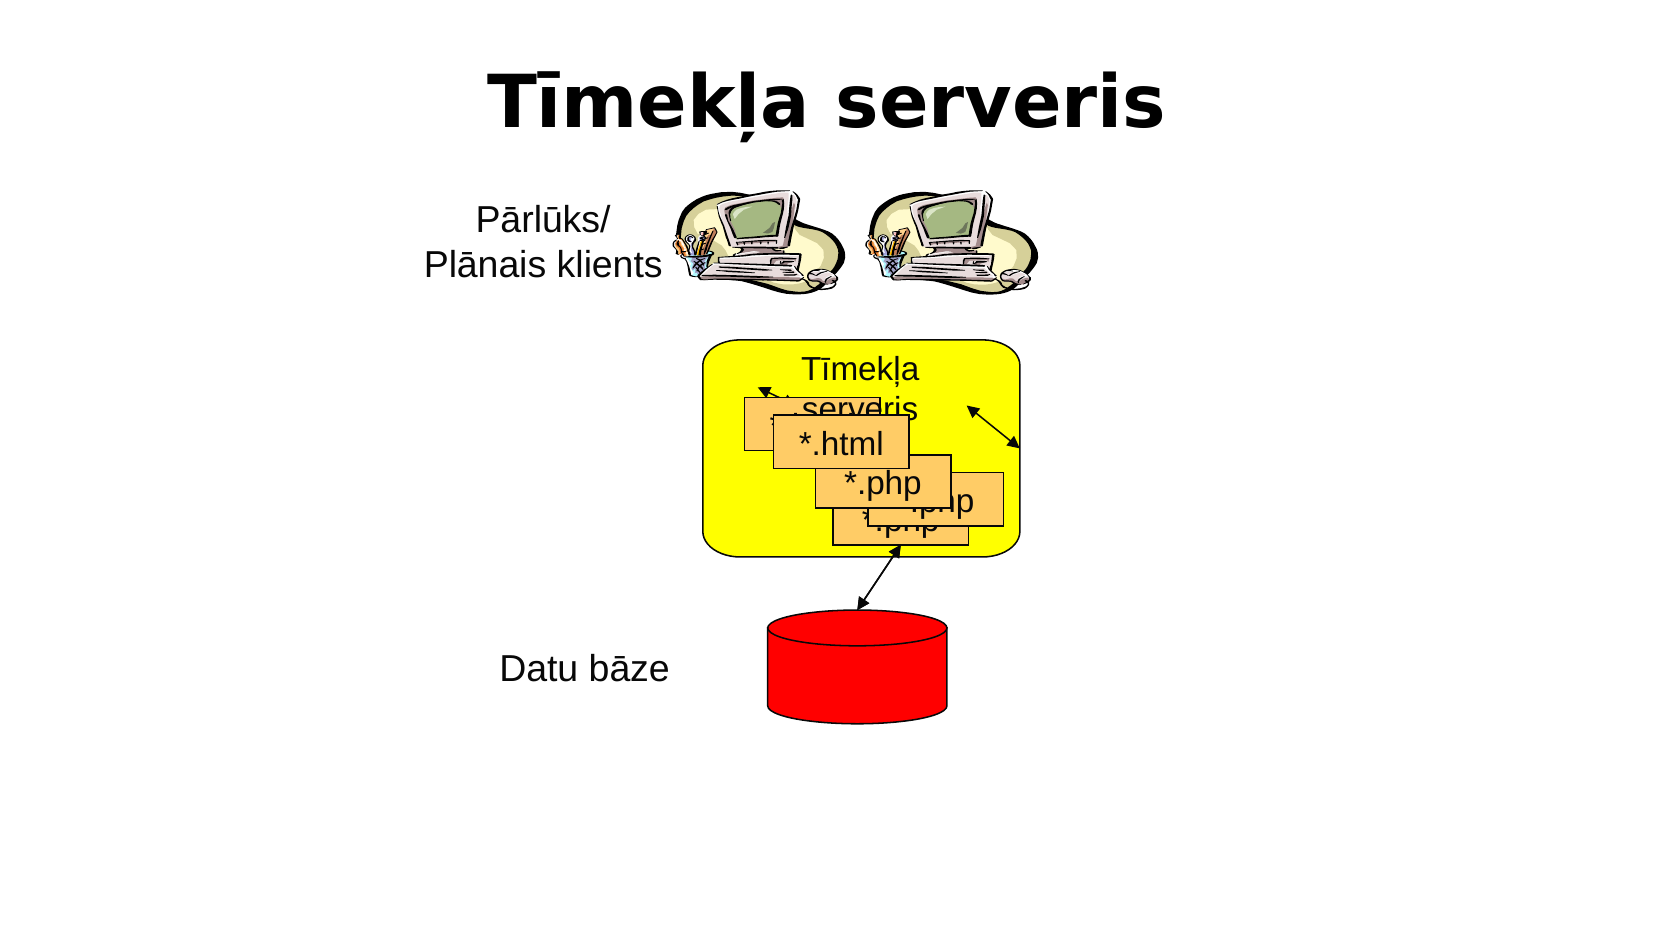

# Tīmekļa serveris
Pārlūks/
Plānais klients
Tīmekļa serveris
*.html
*.html
*.php
*.php
*.php
Datu bāze